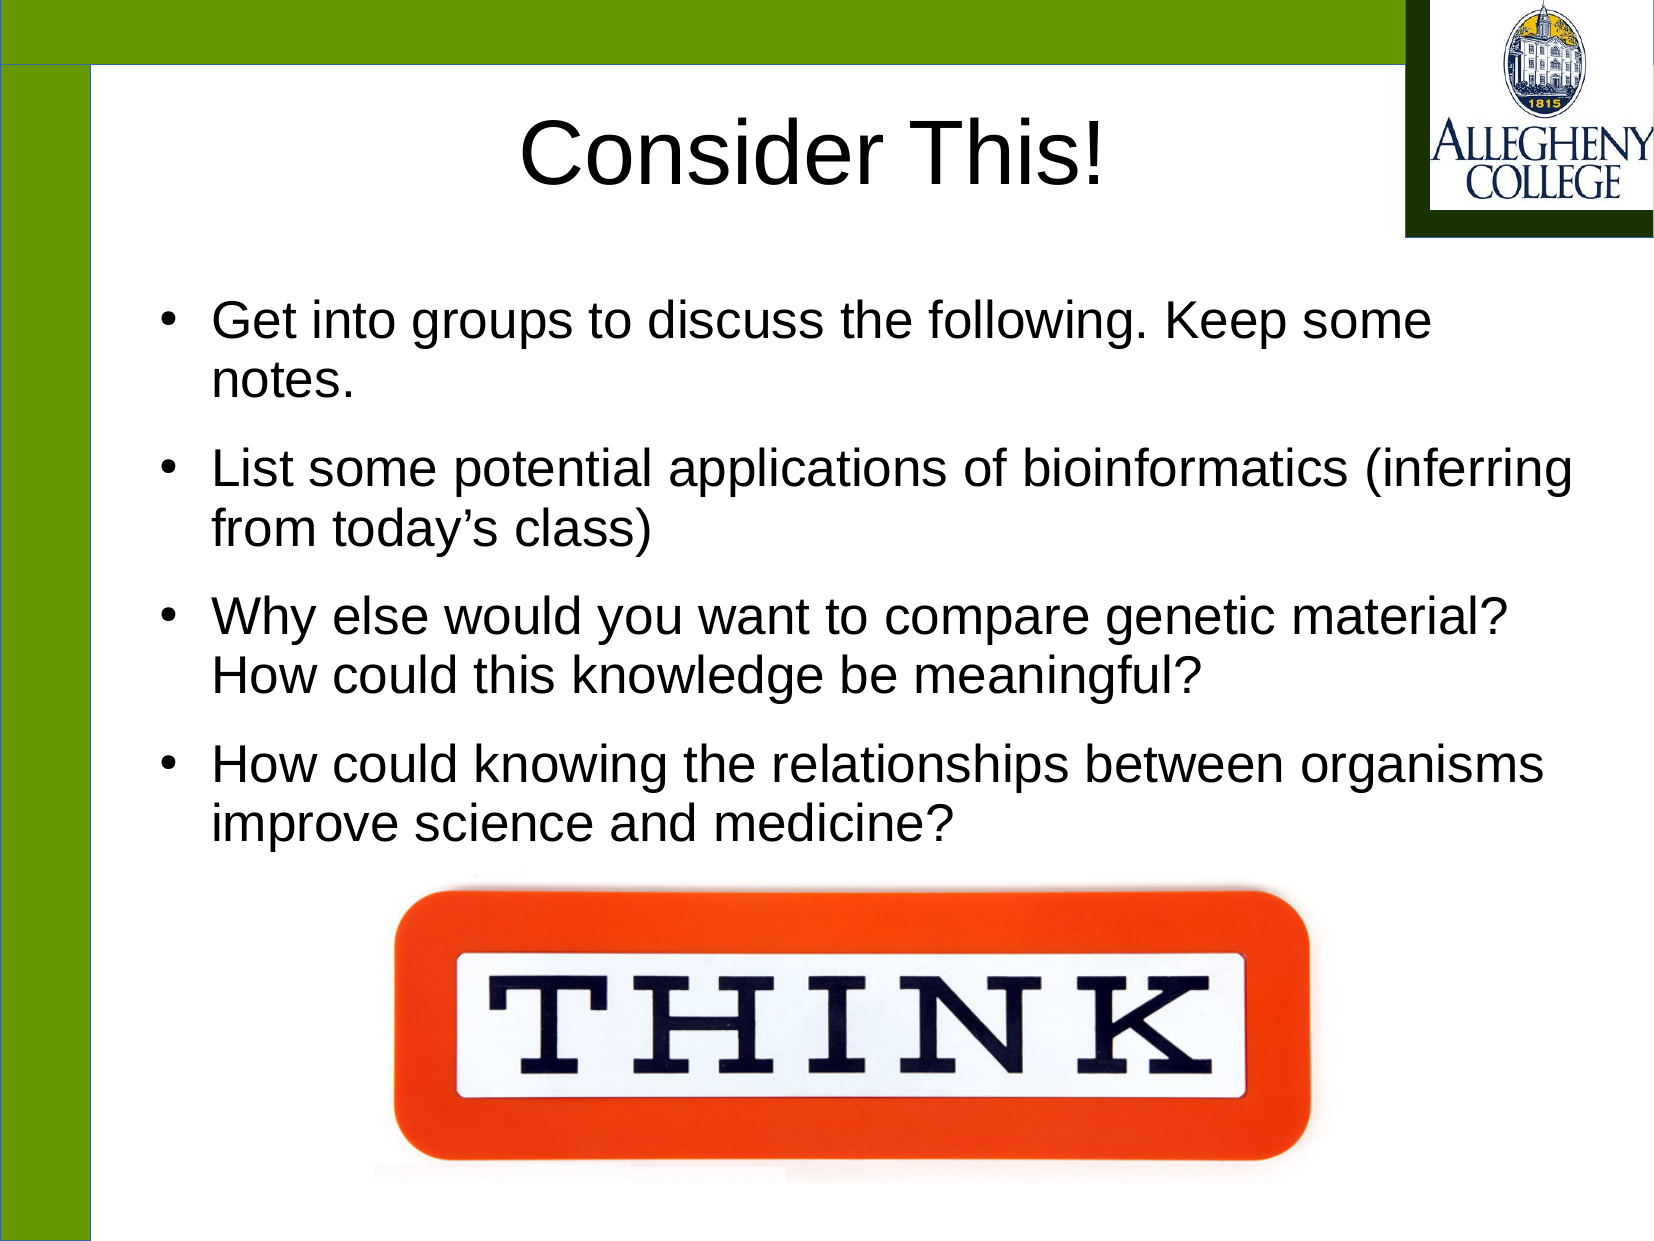

# Consider This!
Get into groups to discuss the following. Keep some notes.
List some potential applications of bioinformatics (inferring from today’s class)
Why else would you want to compare genetic material? How could this knowledge be meaningful?
How could knowing the relationships between organisms improve science and medicine?